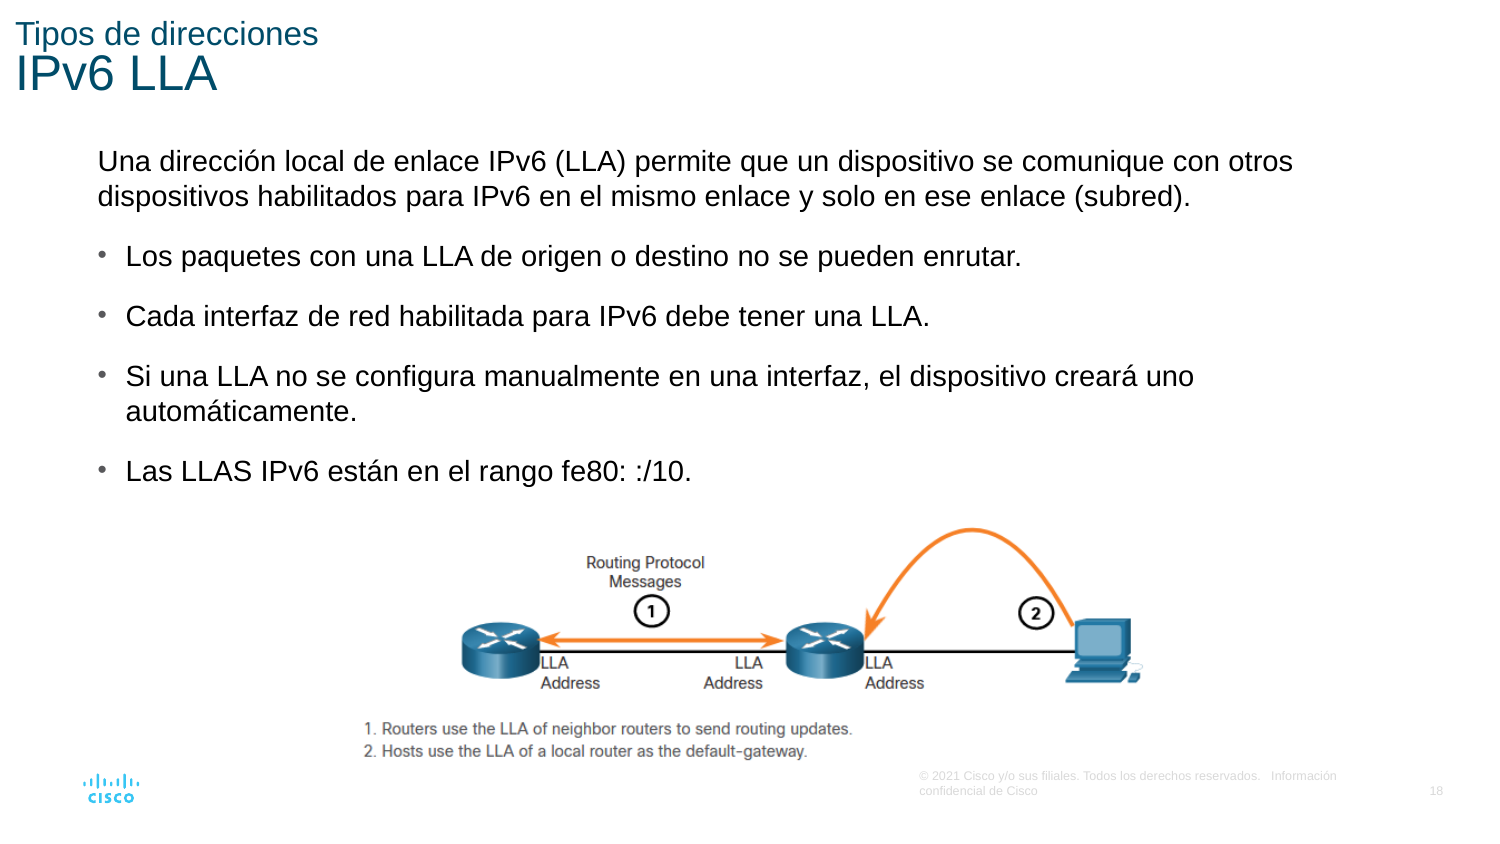

# Tipos de direcciones IPv6 LLA
Una dirección local de enlace IPv6 (LLA) permite que un dispositivo se comunique con otros dispositivos habilitados para IPv6 en el mismo enlace y solo en ese enlace (subred).
Los paquetes con una LLA de origen o destino no se pueden enrutar.
Cada interfaz de red habilitada para IPv6 debe tener una LLA.
Si una LLA no se configura manualmente en una interfaz, el dispositivo creará uno automáticamente.
Las LLAS IPv6 están en el rango fe80: :/10.